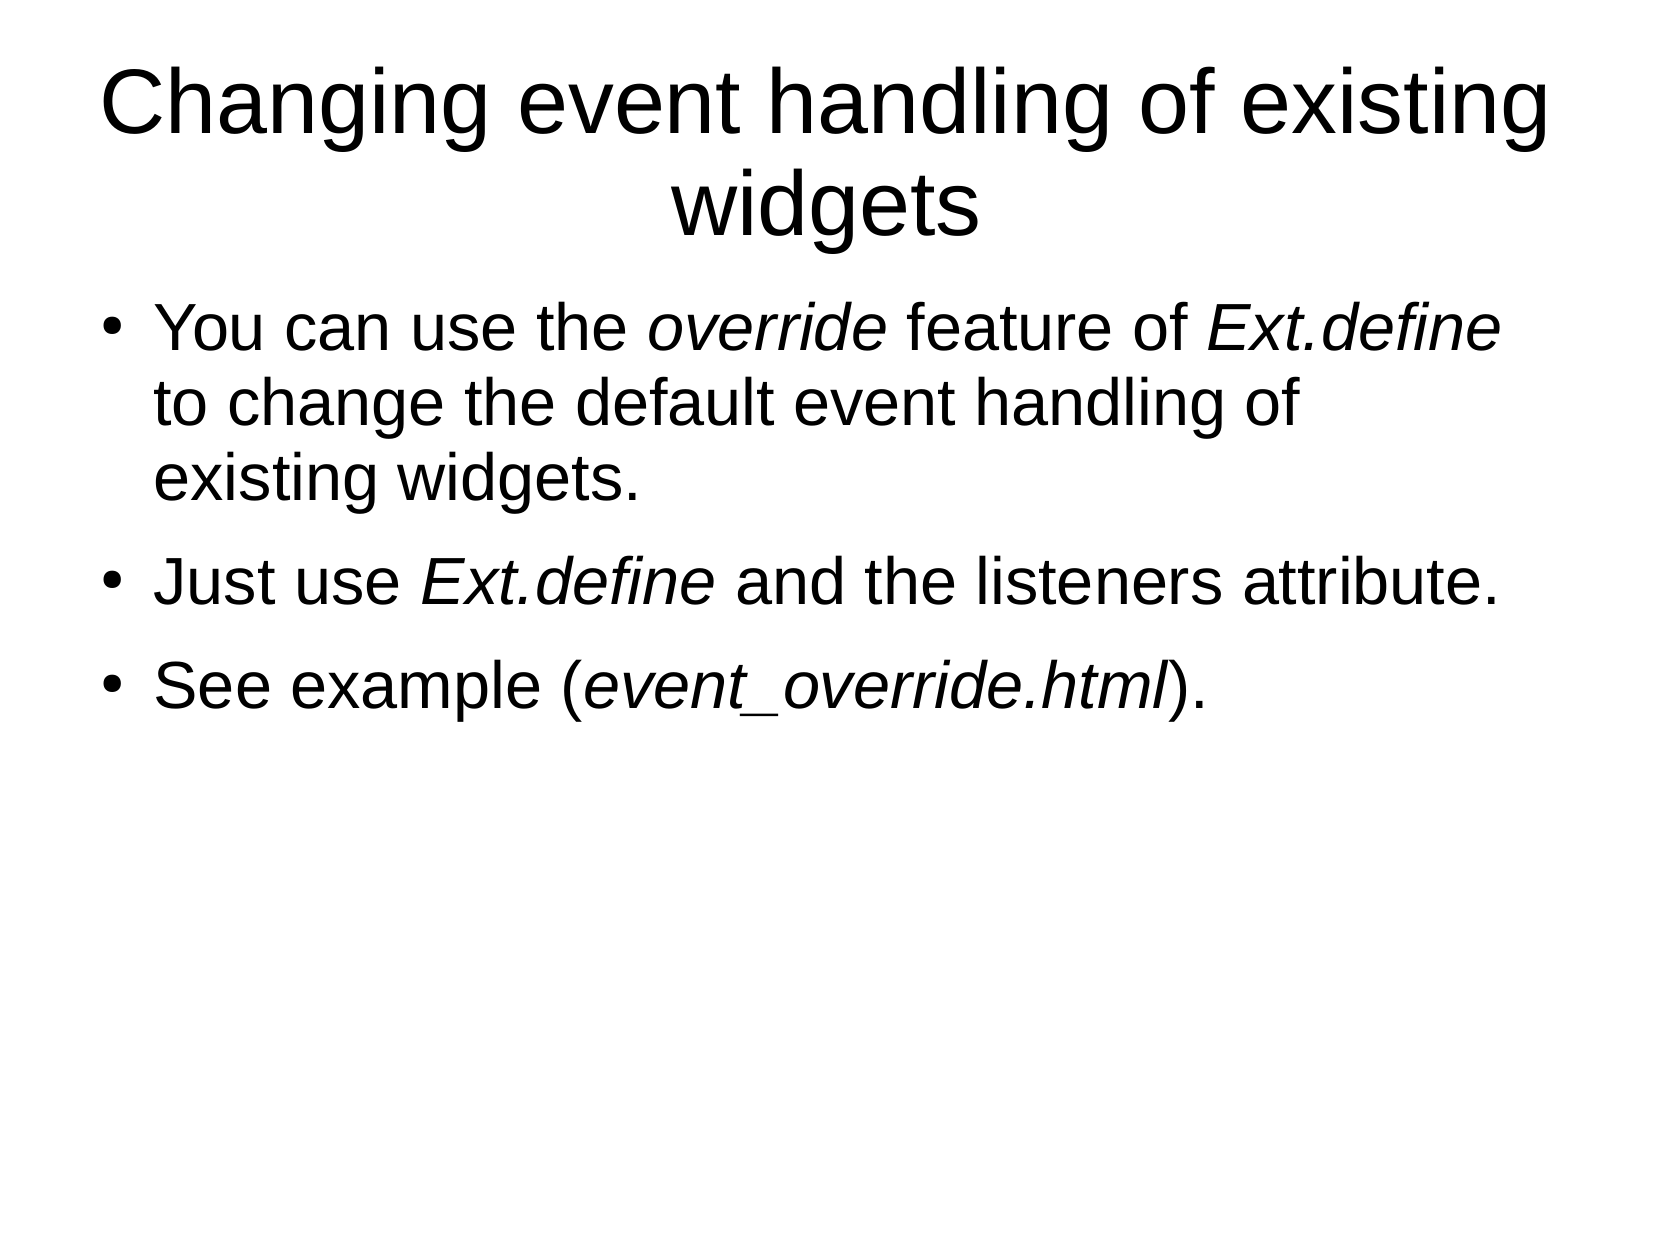

# Changing event handling of existing widgets
You can use the override feature of Ext.define to change the default event handling of existing widgets.
Just use Ext.define and the listeners attribute.
See example (event_override.html).